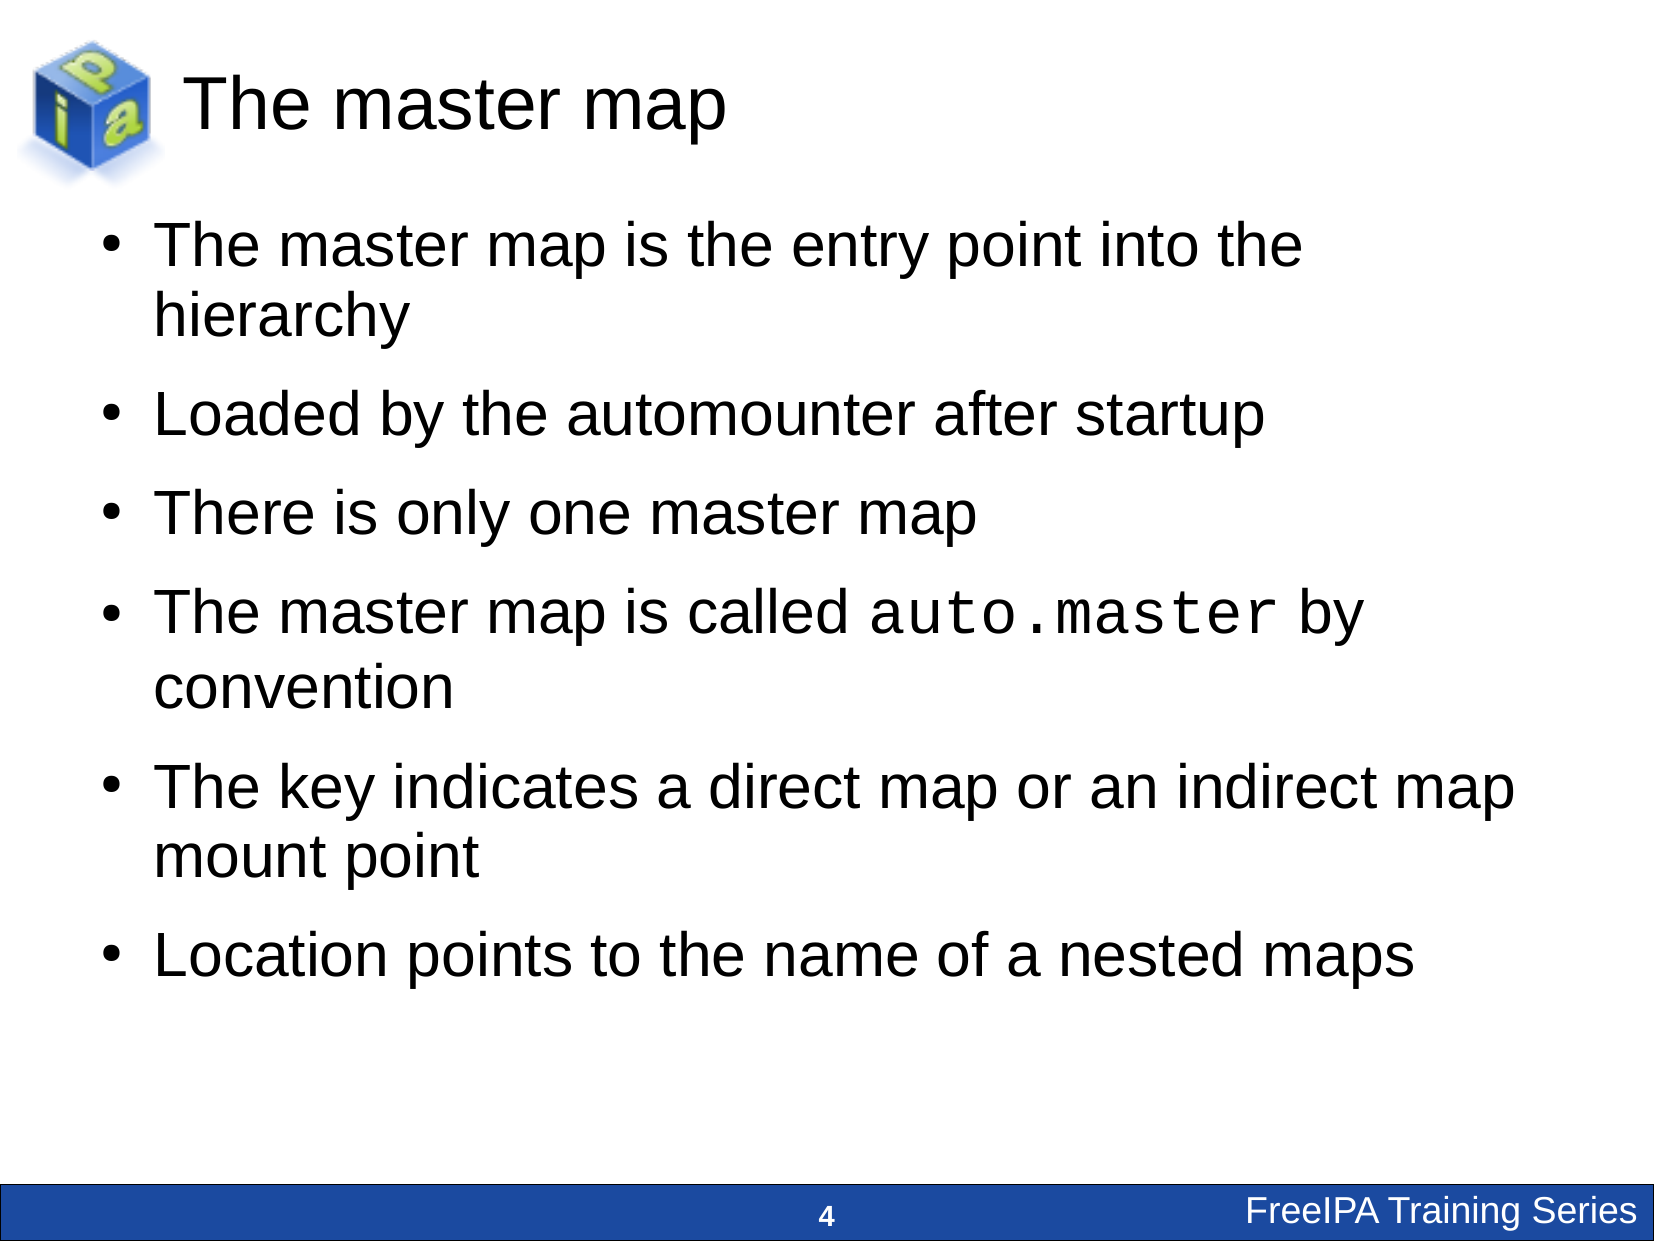

# The master map
The master map is the entry point into the hierarchy
Loaded by the automounter after startup
There is only one master map
The master map is called auto.master by convention
The key indicates a direct map or an indirect map mount point
Location points to the name of a nested maps
4